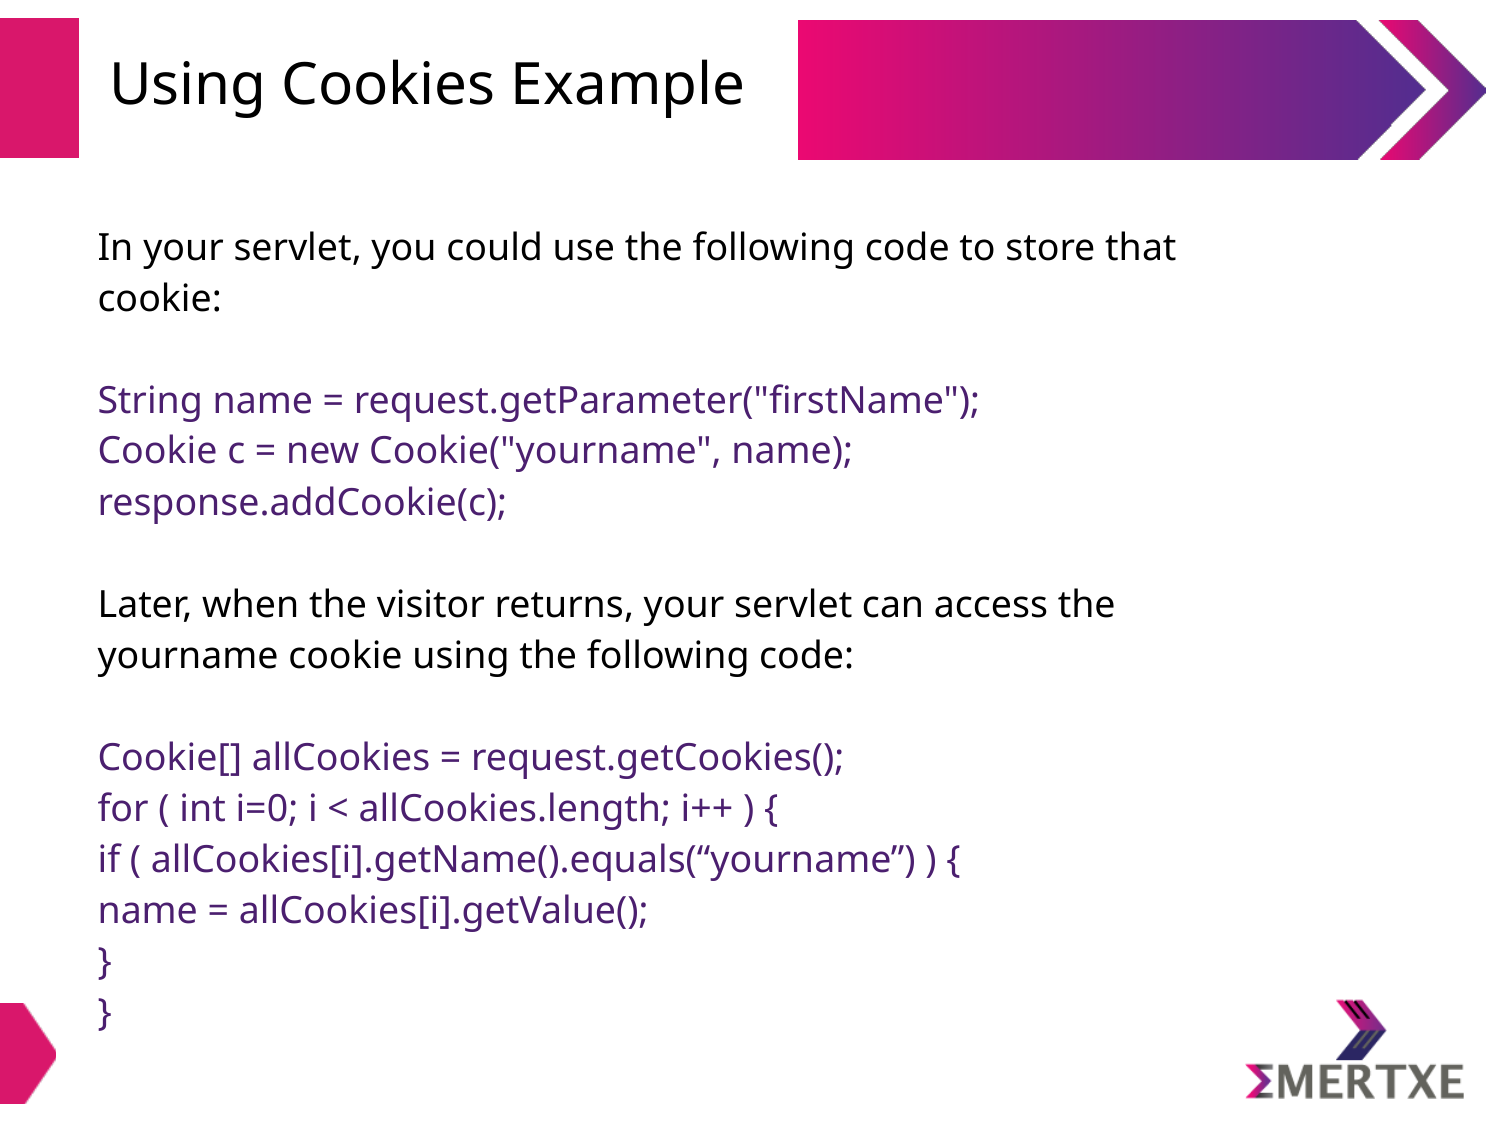

Using Cookies Example
In your servlet, you could use the following code to store that cookie:
String name = request.getParameter("firstName");
Cookie c = new Cookie("yourname", name);
response.addCookie(c);
Later, when the visitor returns, your servlet can access the yourname cookie using the following code:
Cookie[] allCookies = request.getCookies();
for ( int i=0; i < allCookies.length; i++ ) {
if ( allCookies[i].getName().equals(“yourname”) ) {
name = allCookies[i].getValue();
}
}